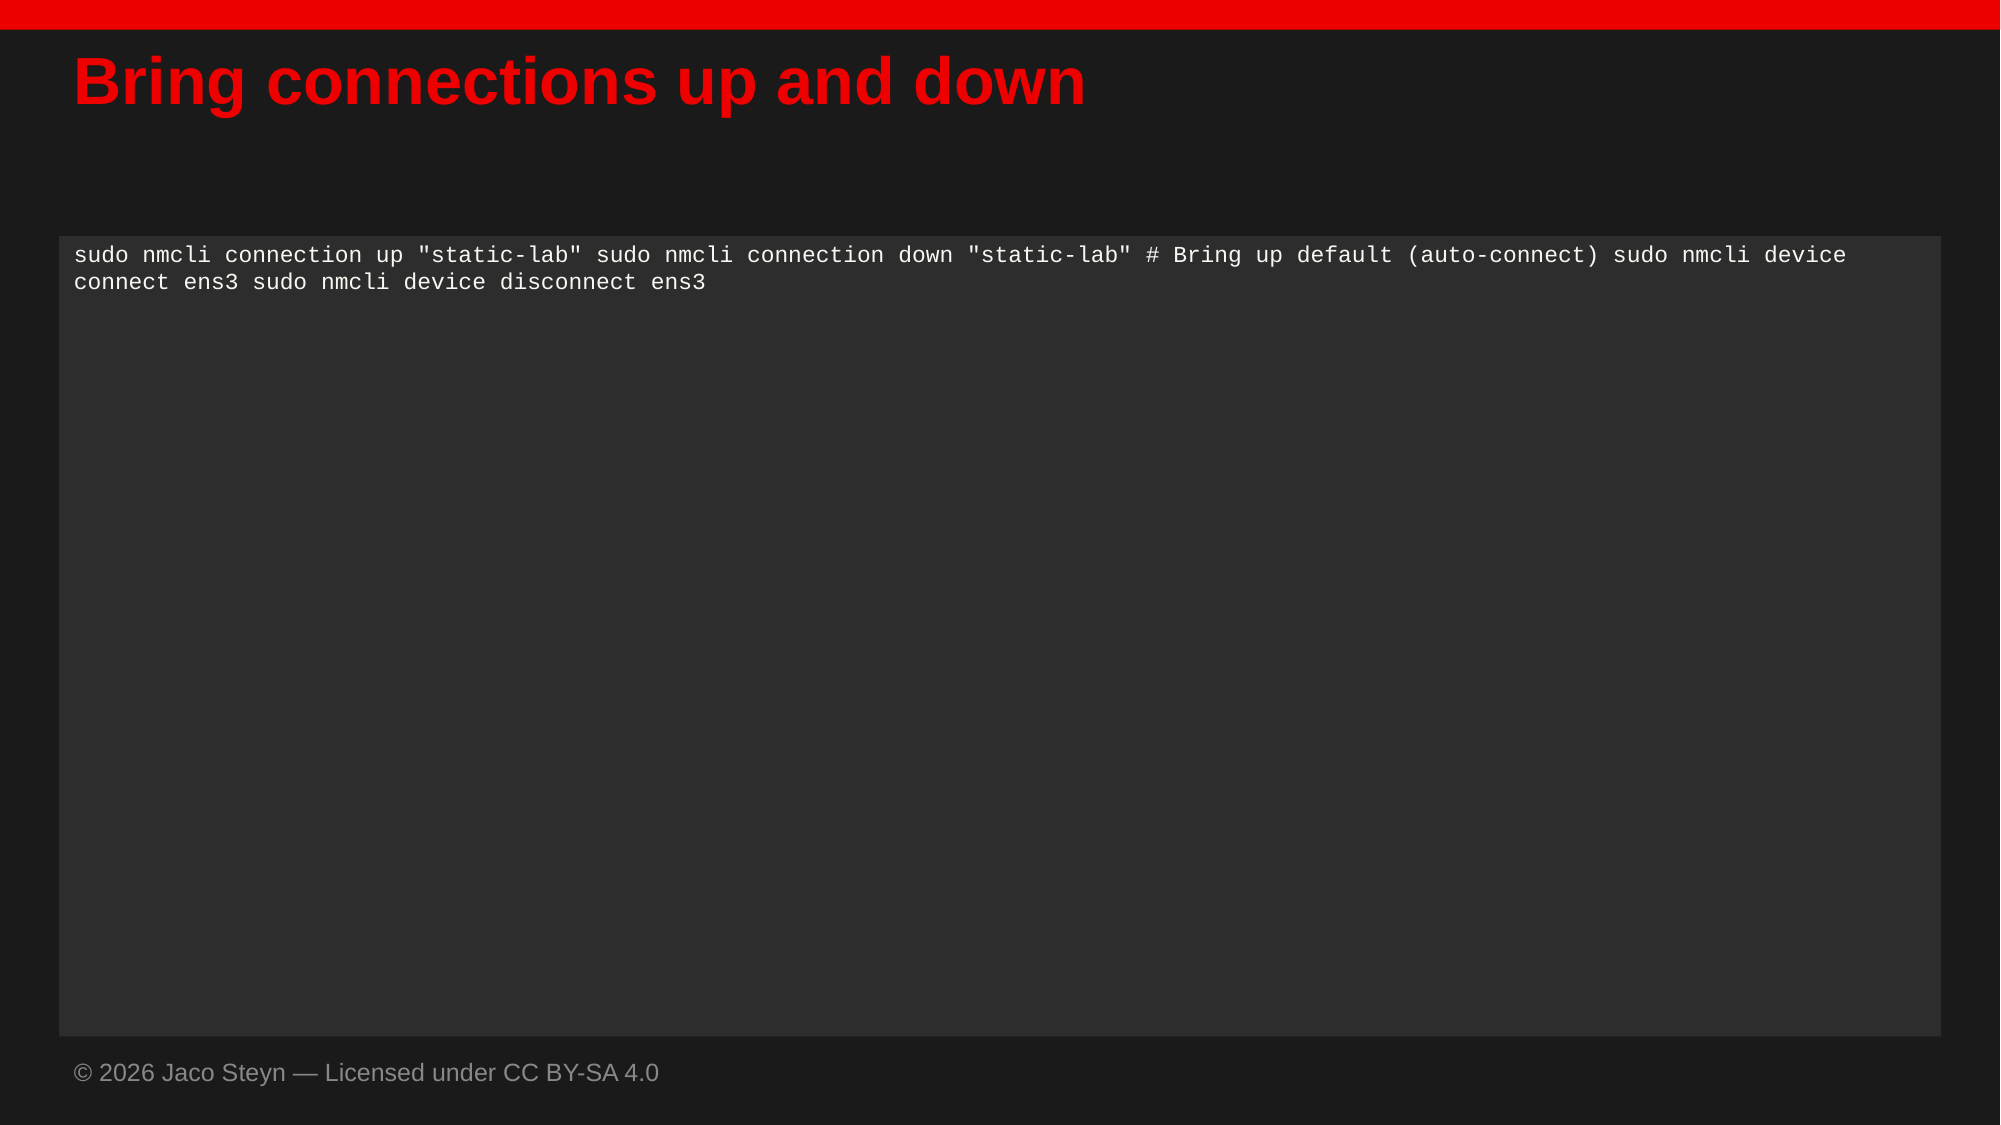

Bring connections up and down
sudo nmcli connection up "static-lab" sudo nmcli connection down "static-lab" # Bring up default (auto-connect) sudo nmcli device connect ens3 sudo nmcli device disconnect ens3
© 2026 Jaco Steyn — Licensed under CC BY-SA 4.0